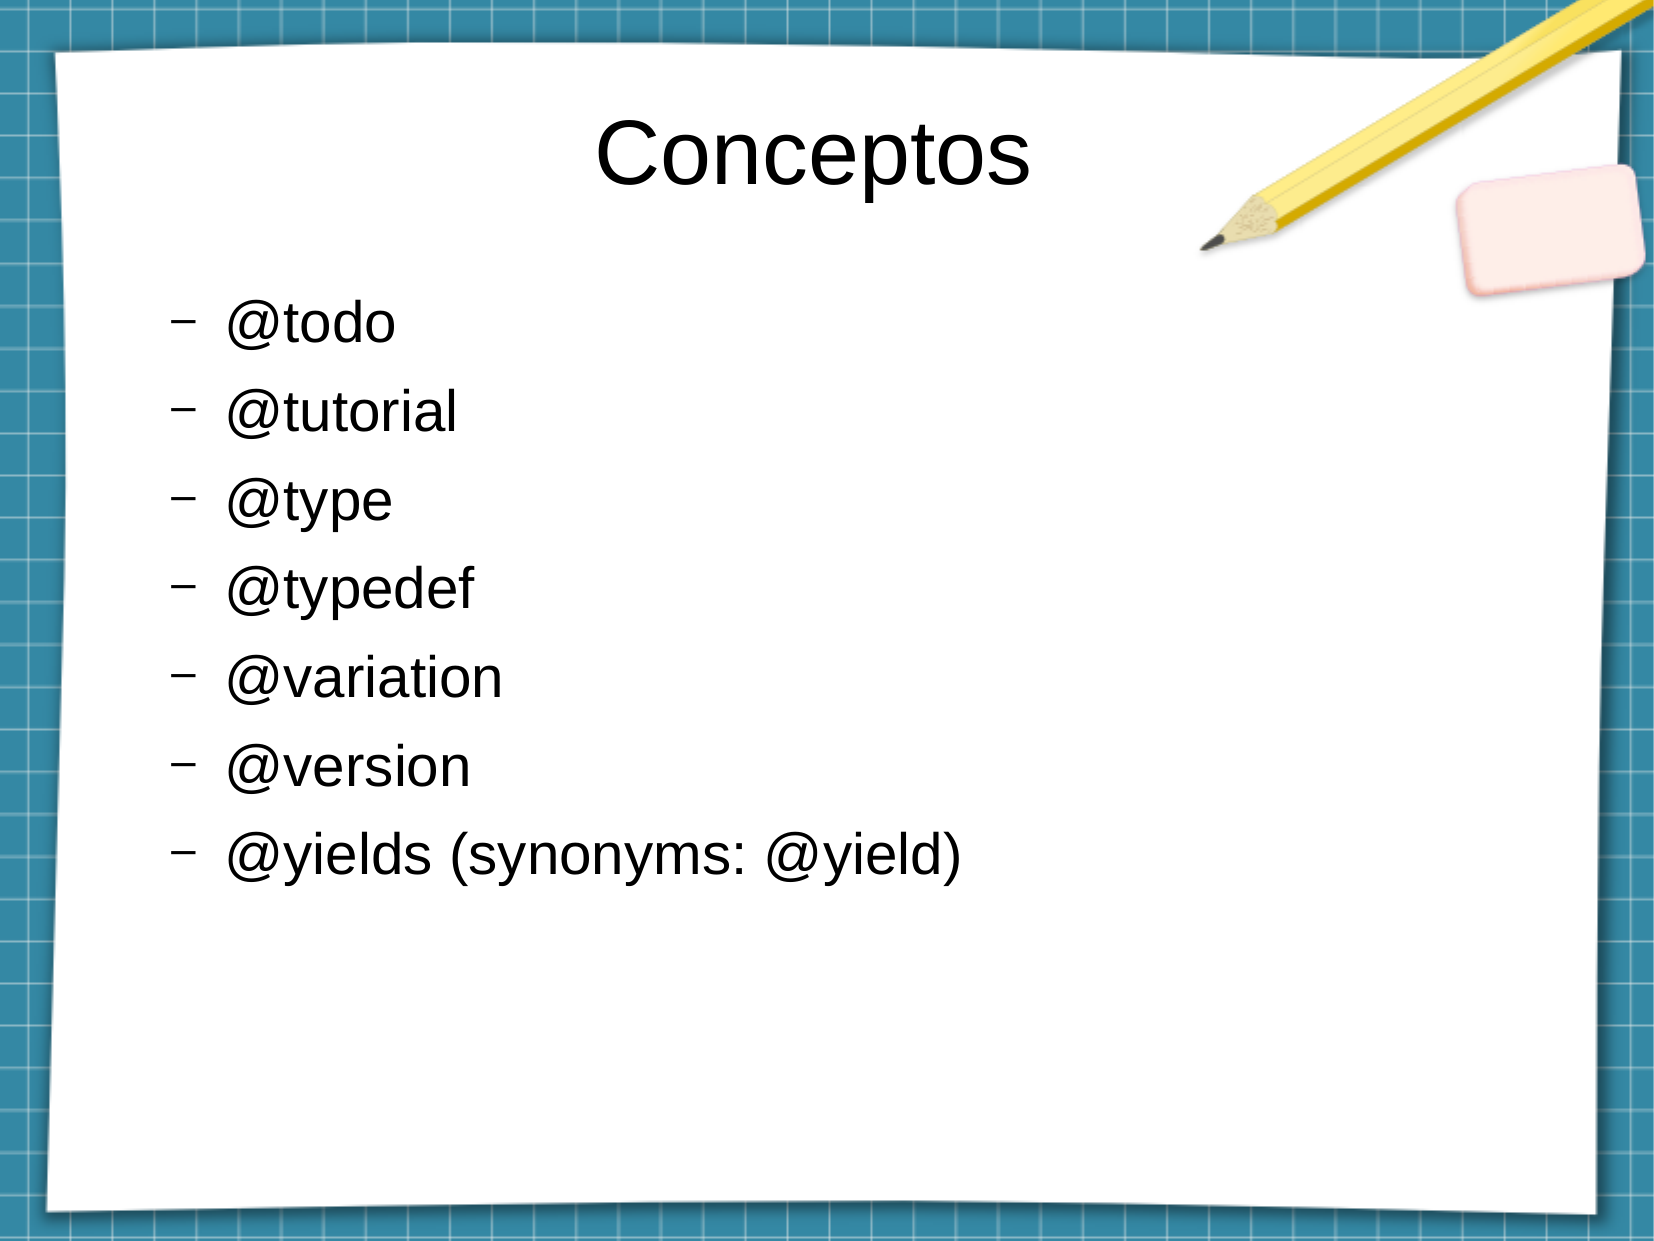

# Conceptos
@todo
@tutorial
@type
@typedef
@variation
@version
@yields (synonyms: @yield)